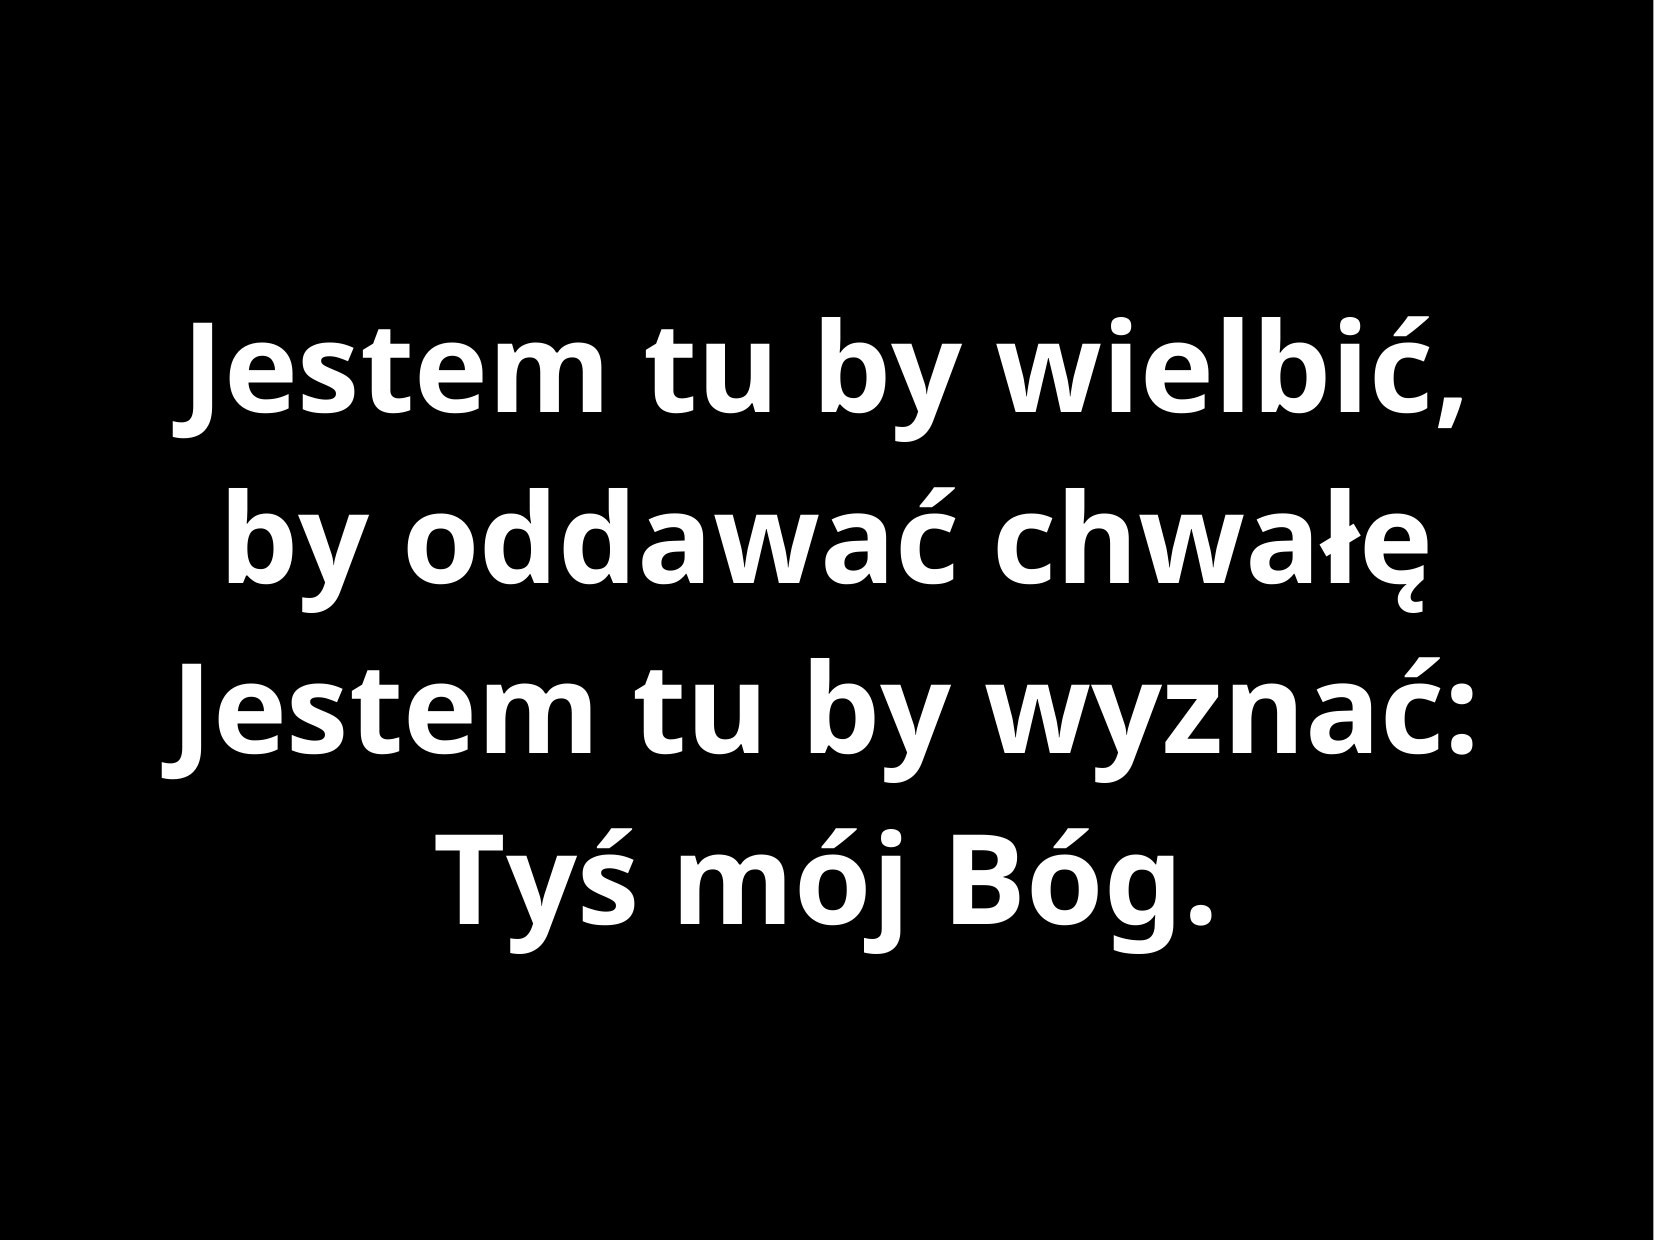

# Jestem tu by wielbić, by oddawać chwałę Jestem tu by wyznać: Tyś mój Bóg.